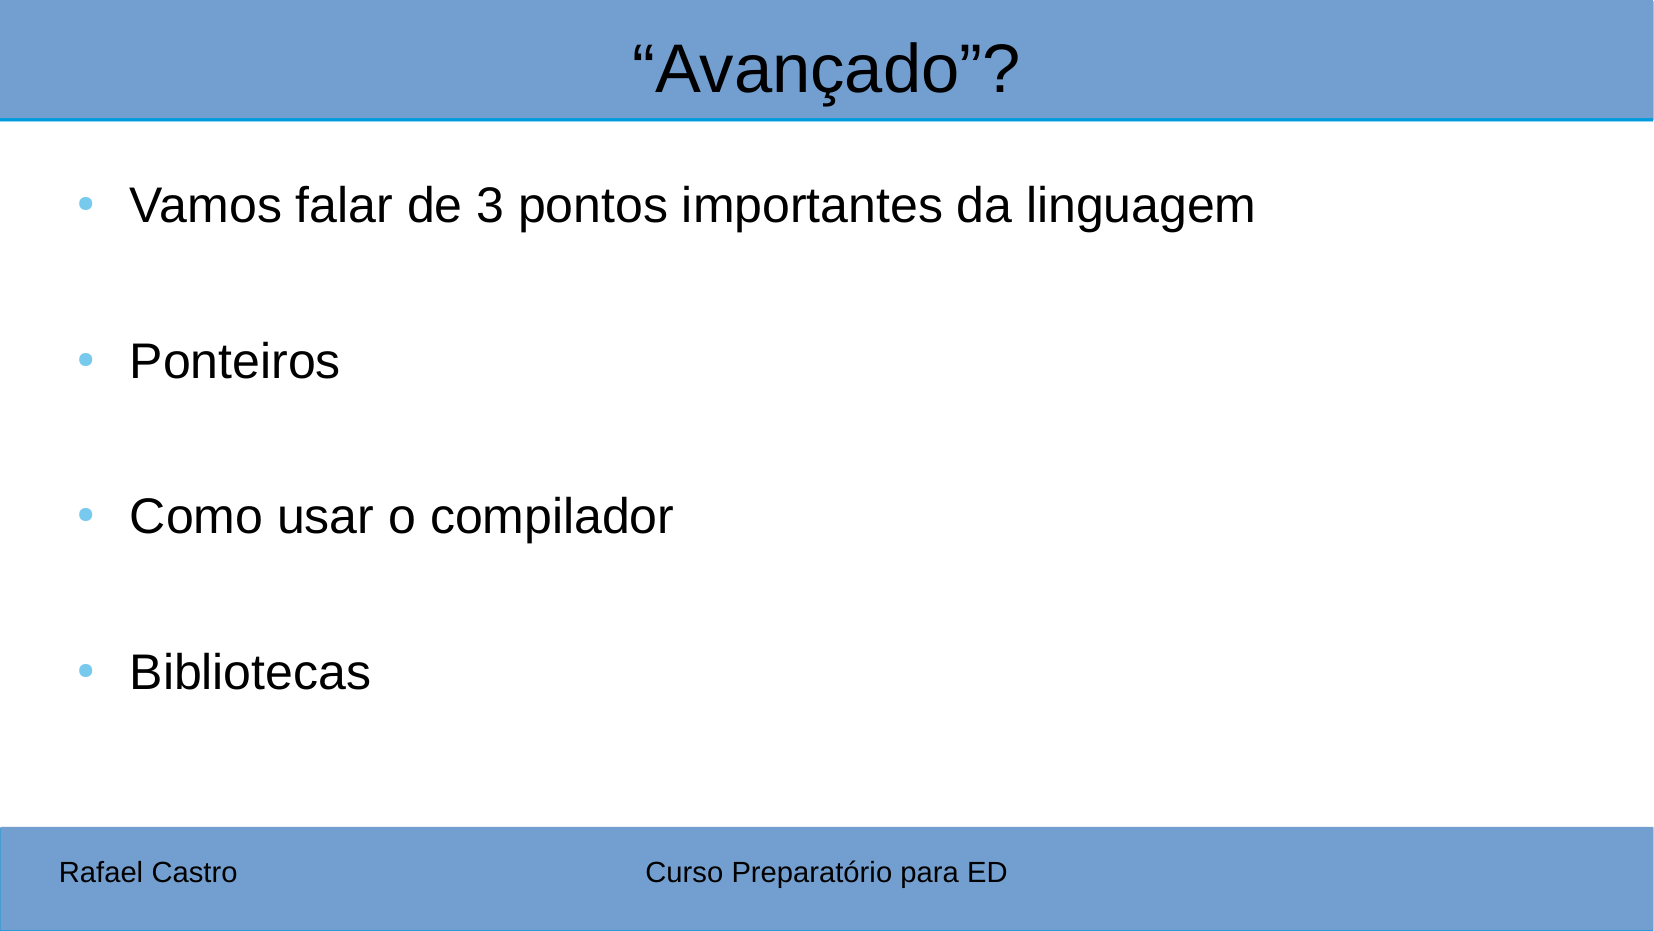

# “Avançado”?
Vamos falar de 3 pontos importantes da linguagem
Ponteiros
Como usar o compilador
Bibliotecas
Curso Preparatório para ED